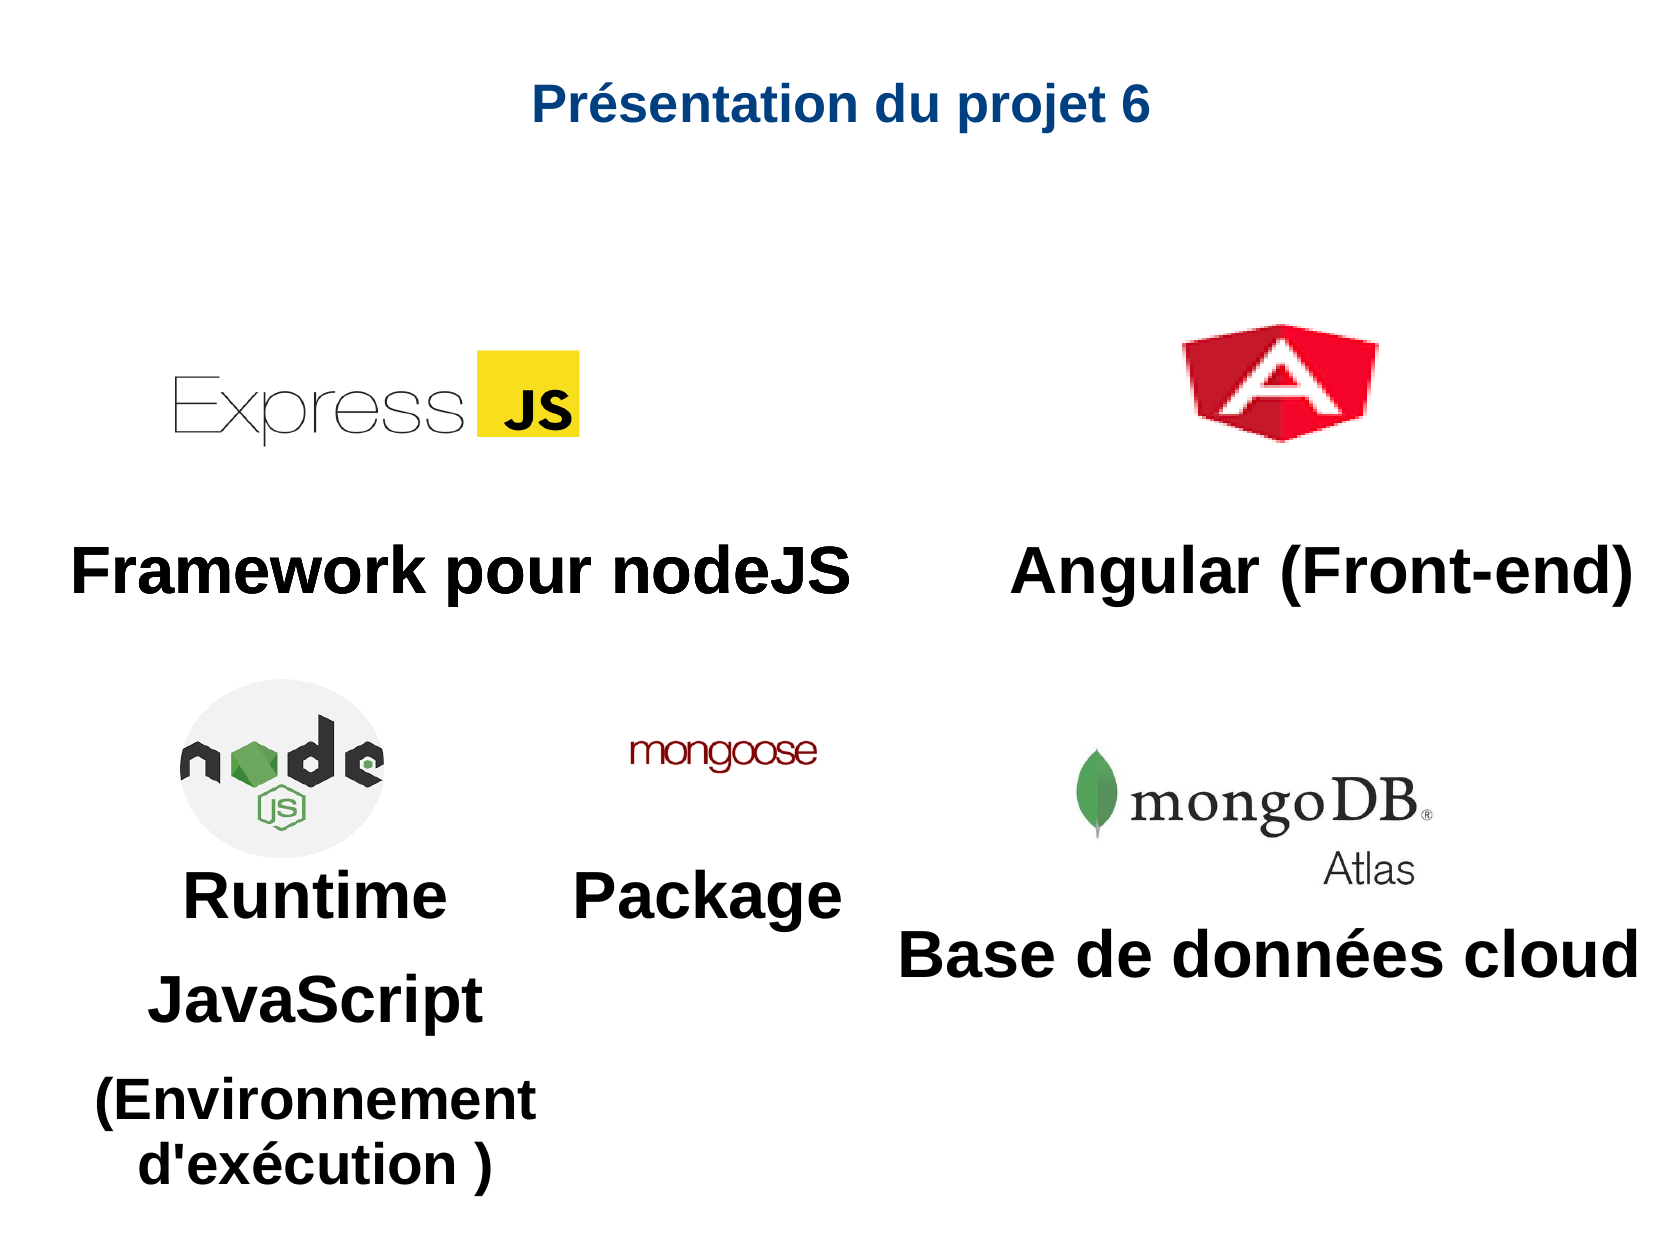

# Présentation du projet 6
Framework pour nodeJS
Framework pour nodeJS
Framework pour nodeJS
Angular (Front-end)
Runtime
JavaScript
(Environnement d'exécution )
Package
Base de données cloud